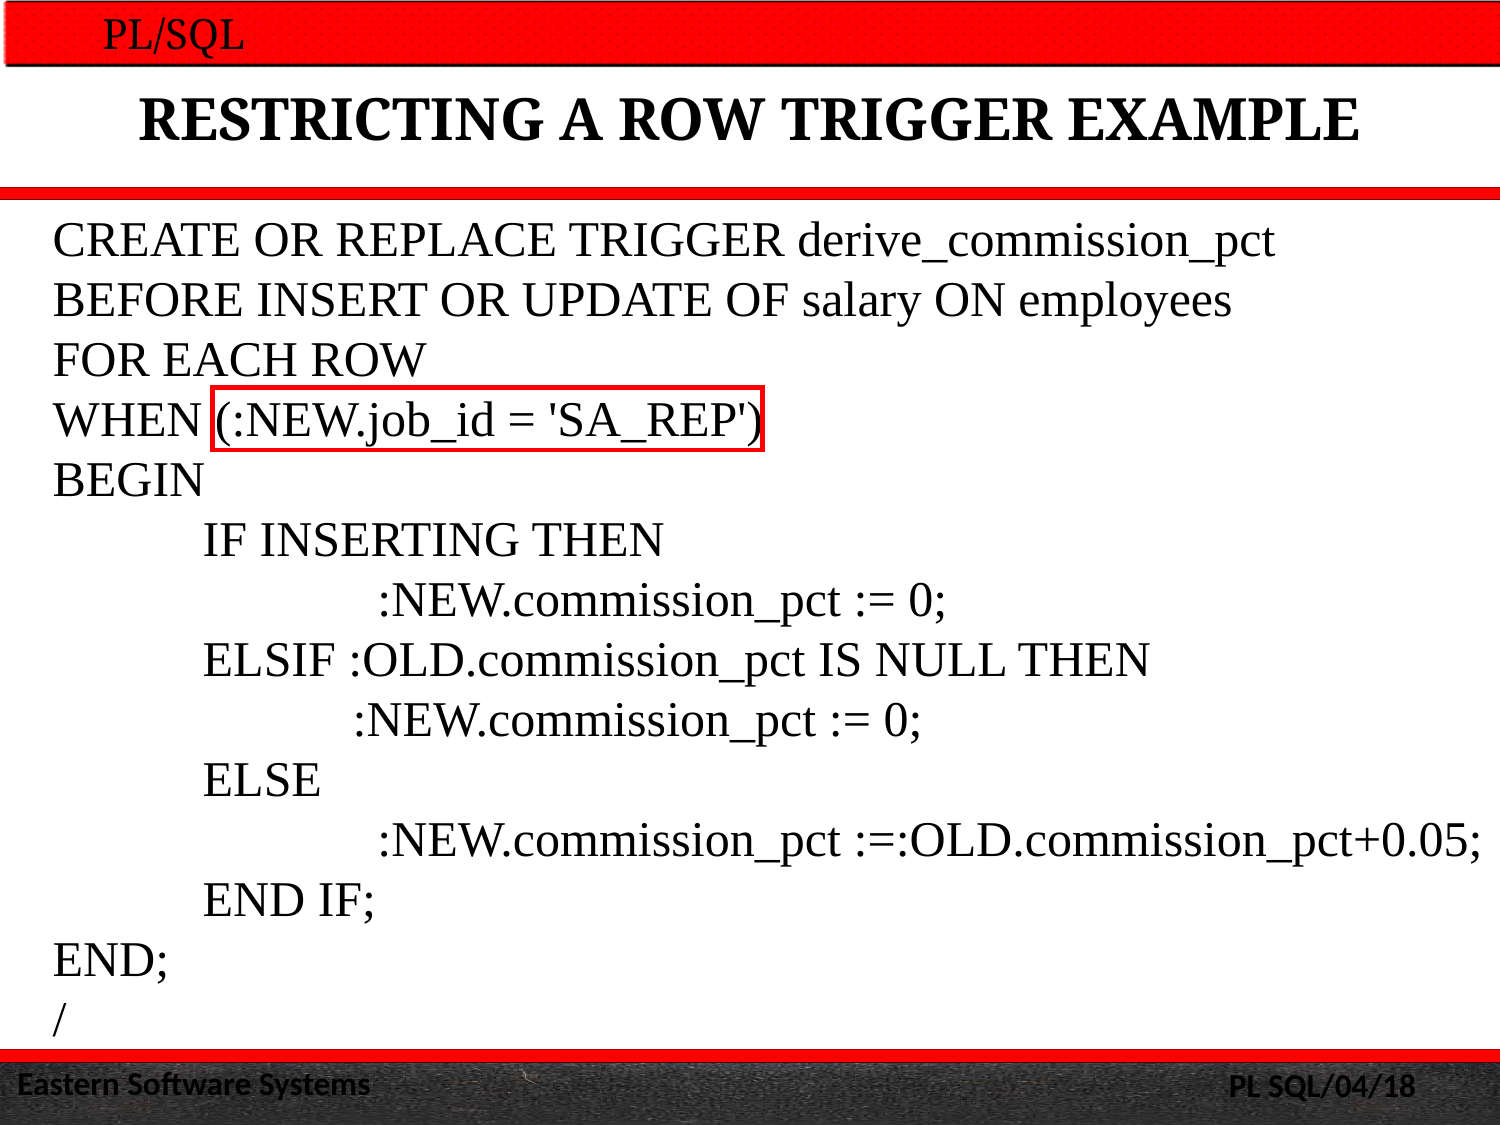

PL/SQL
RESTRICTING A ROW TRIGGER EXAMPLE
CREATE OR REPLACE TRIGGER derive_commission_pct
BEFORE INSERT OR UPDATE OF salary ON employees
FOR EACH ROW
WHEN (:NEW.job_id = 'SA_REP')
BEGIN
 	IF INSERTING THEN
 		 :NEW.commission_pct := 0;
 	ELSIF :OLD.commission_pct IS NULL THEN
 		:NEW.commission_pct := 0;
 	ELSE
 		 :NEW.commission_pct :=:OLD.commission_pct+0.05;
 	END IF;
END;
/
Eastern Software Systems
				 PL SQL/04/18